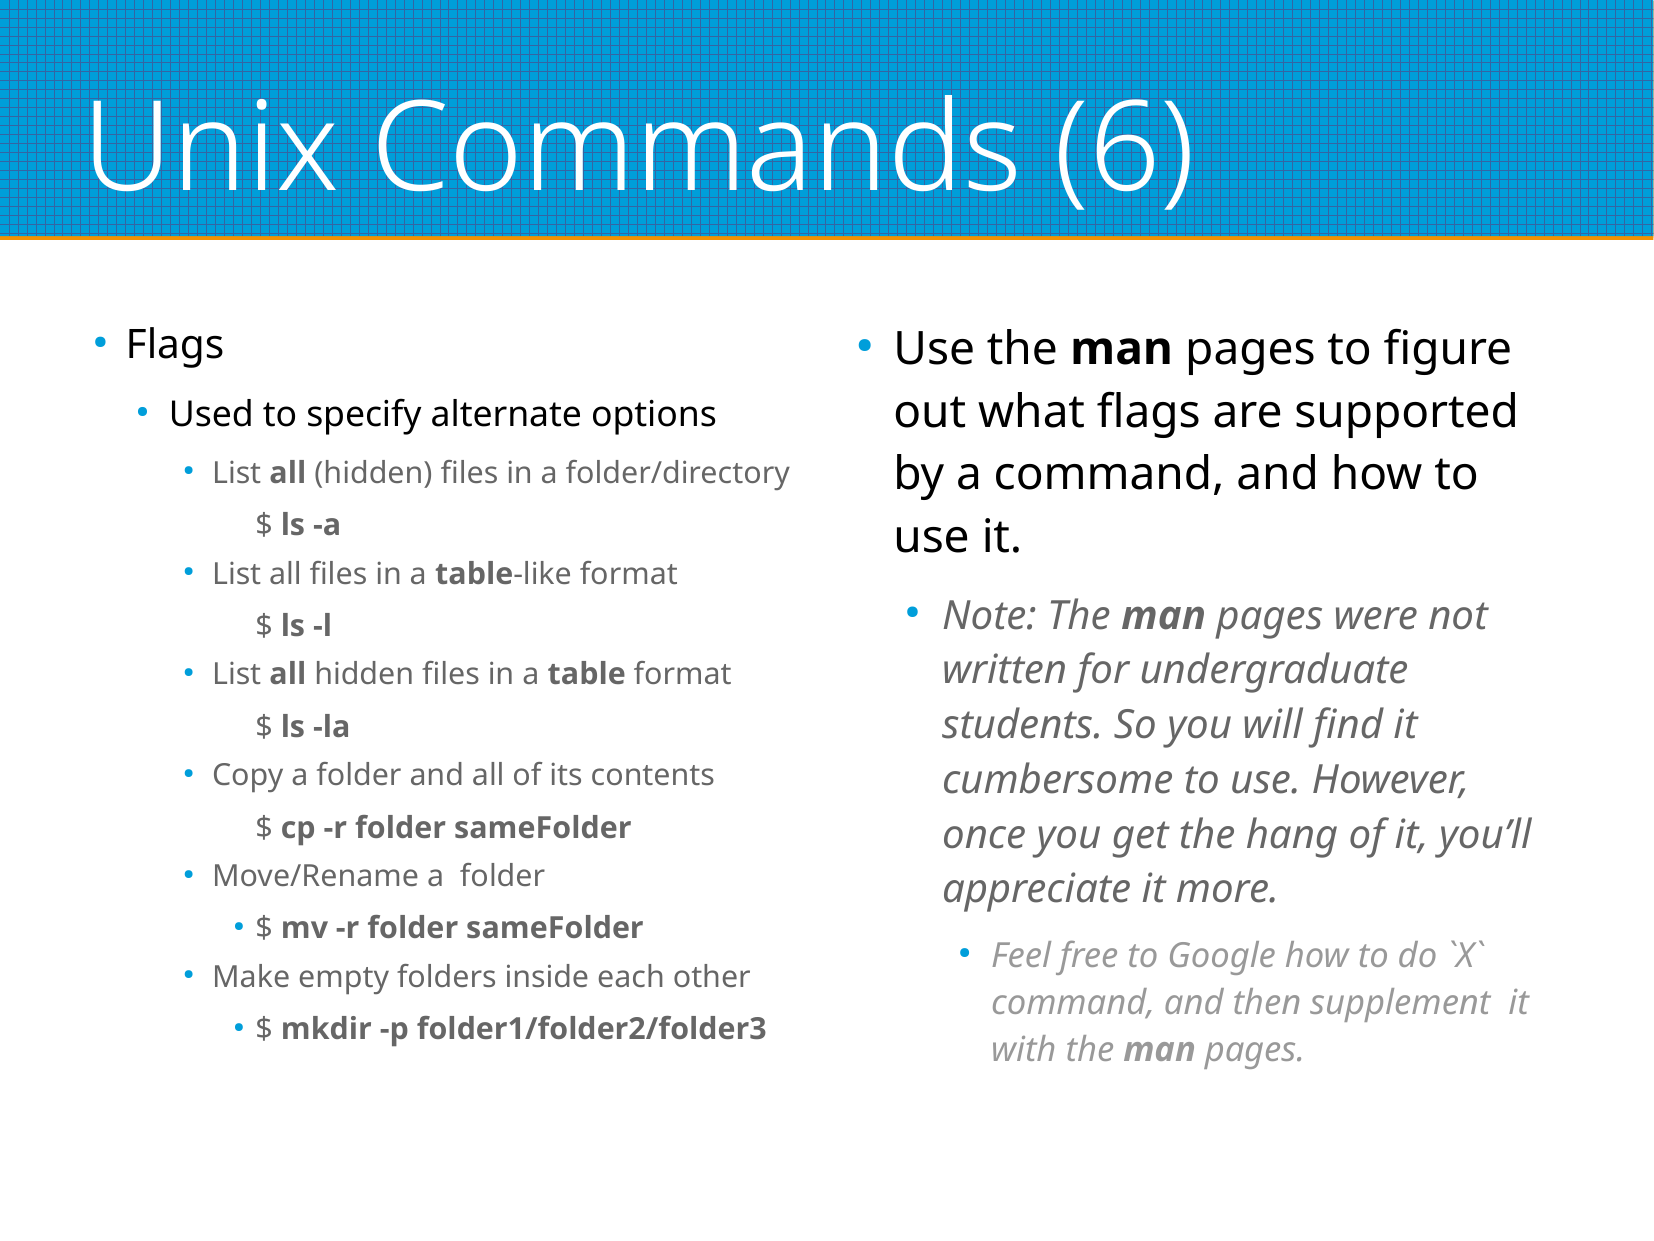

# Unix Commands (6)
Flags
Used to specify alternate options
List all (hidden) files in a folder/directory
$ ls -a
List all files in a table-like format
$ ls -l
List all hidden files in a table format
$ ls -la
Copy a folder and all of its contents
$ cp -r folder sameFolder
Move/Rename a folder
$ mv -r folder sameFolder
Make empty folders inside each other
$ mkdir -p folder1/folder2/folder3
Use the man pages to figure out what flags are supported by a command, and how to use it.
Note: The man pages were not written for undergraduate students. So you will find it cumbersome to use. However, once you get the hang of it, you’ll appreciate it more.
Feel free to Google how to do `X` command, and then supplement it with the man pages.